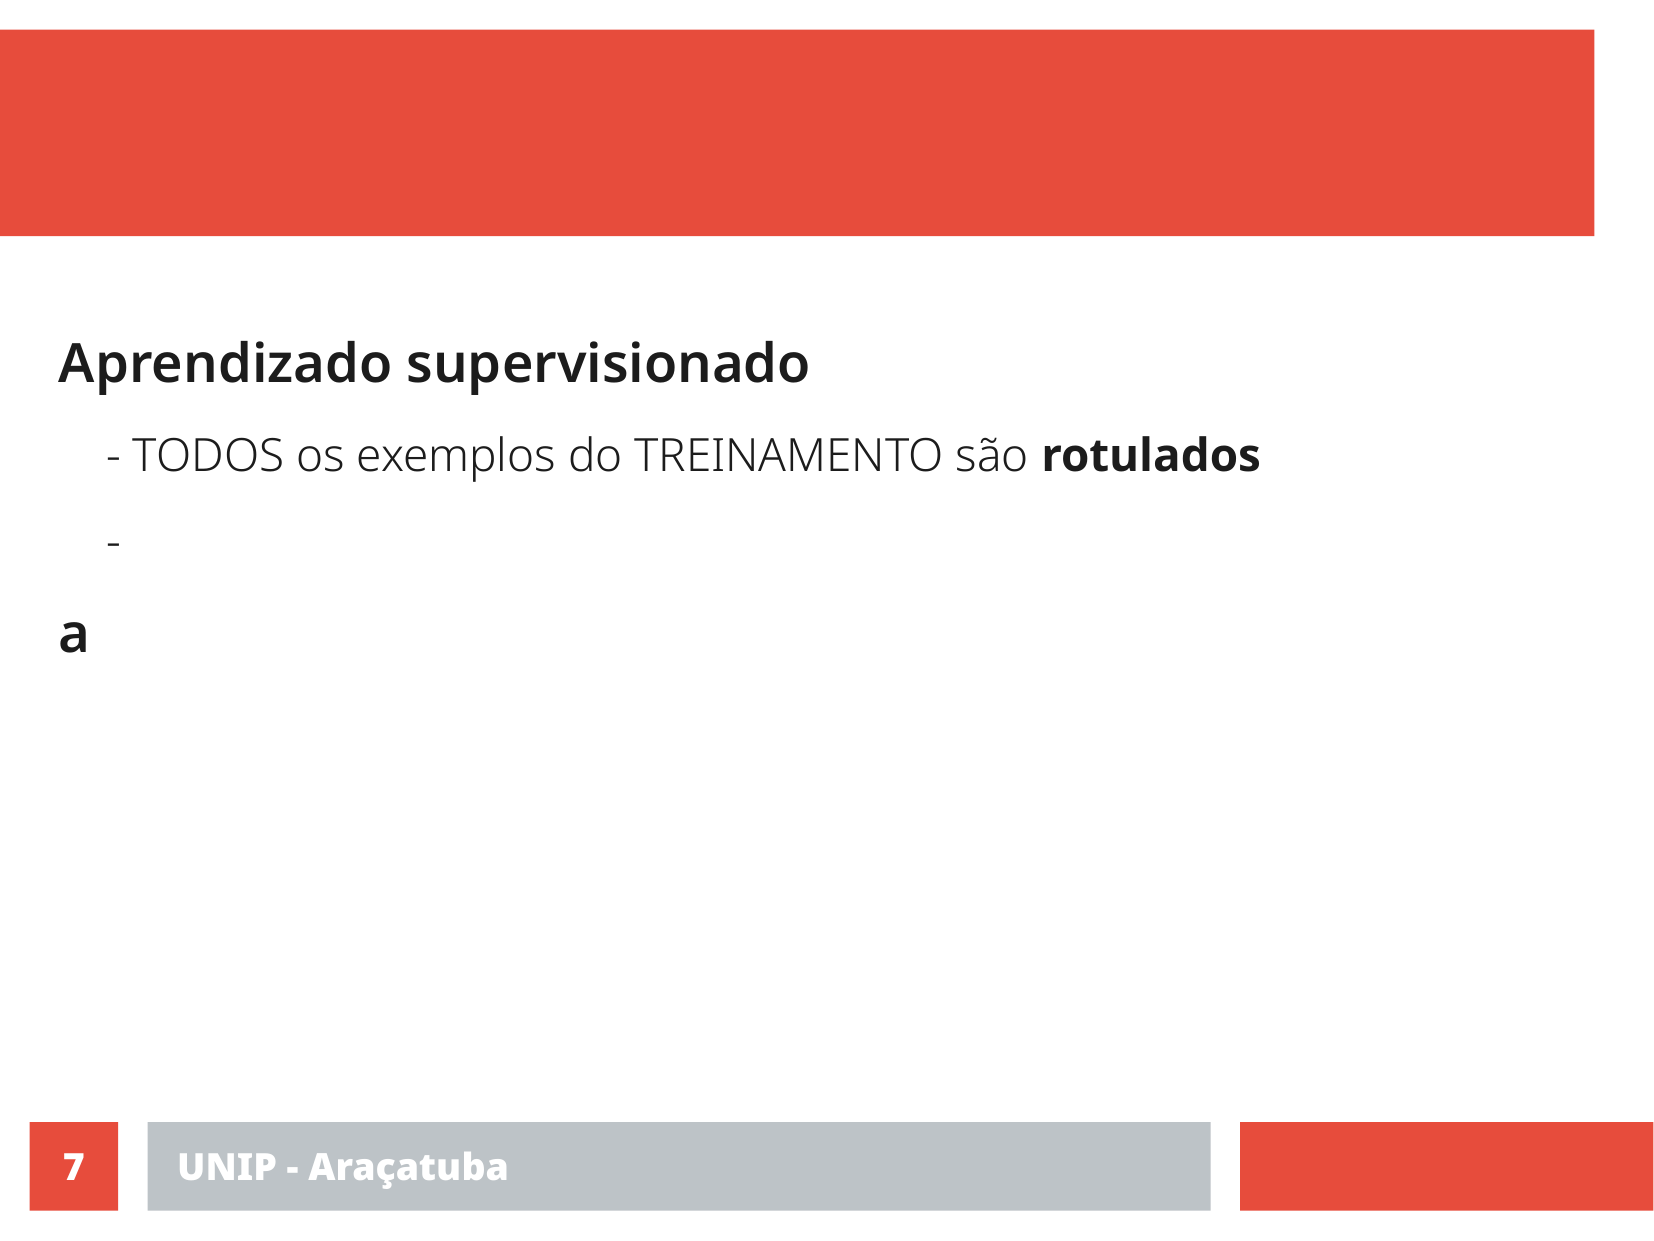

#
Aprendizado supervisionado
- TODOS os exemplos do TREINAMENTO são rotulados
-
a
7
UNIP - Araçatuba